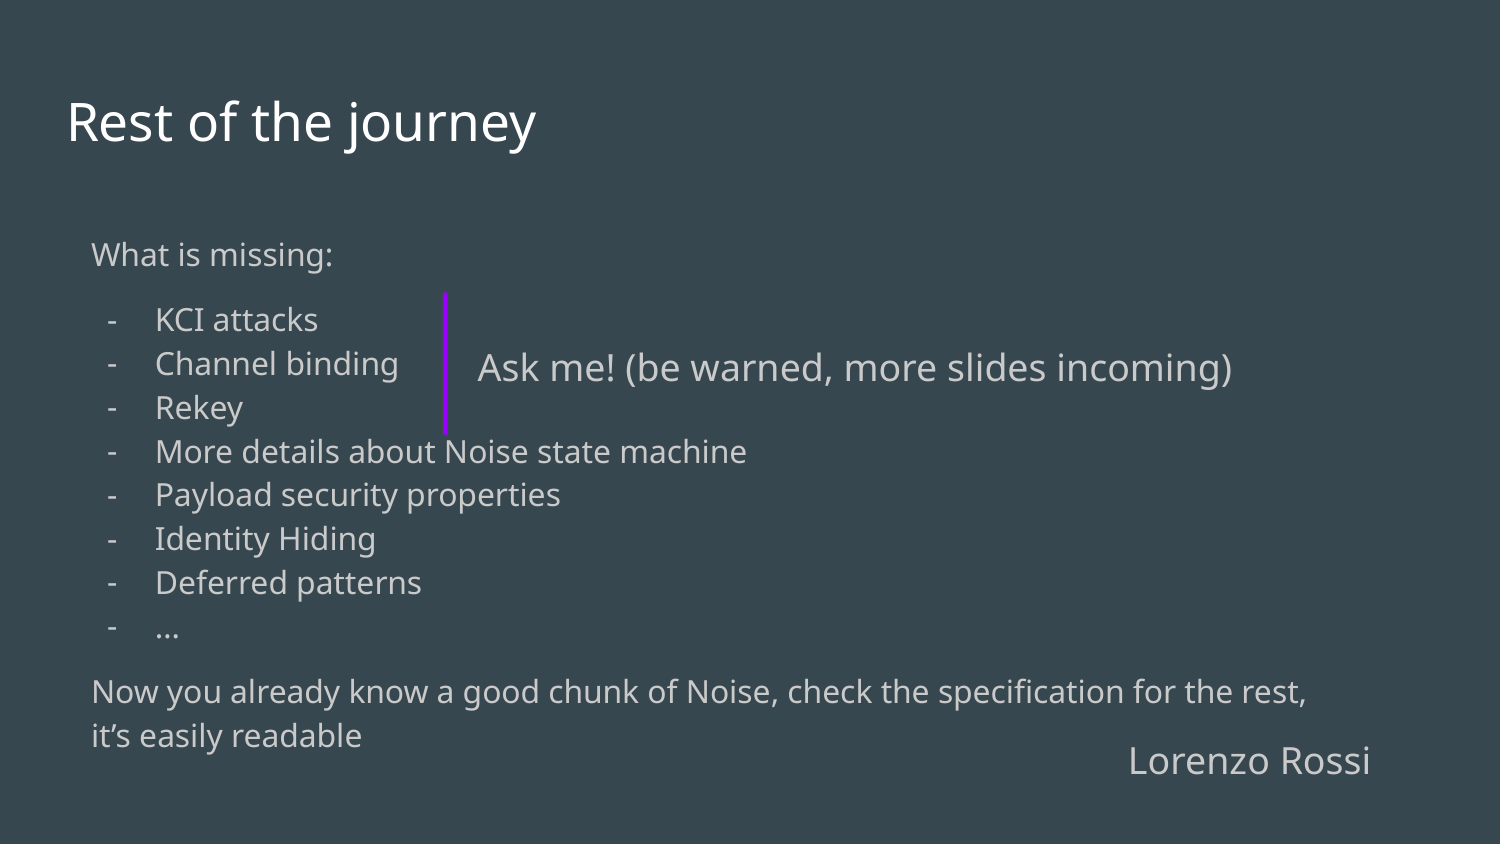

# Rest of the journey
What is missing:
KCI attacks
Channel binding
Rekey
More details about Noise state machine
Payload security properties
Identity Hiding
Deferred patterns
…
Now you already know a good chunk of Noise, check the specification for the rest, it’s easily readable
Ask me! (be warned, more slides incoming)
Lorenzo Rossi